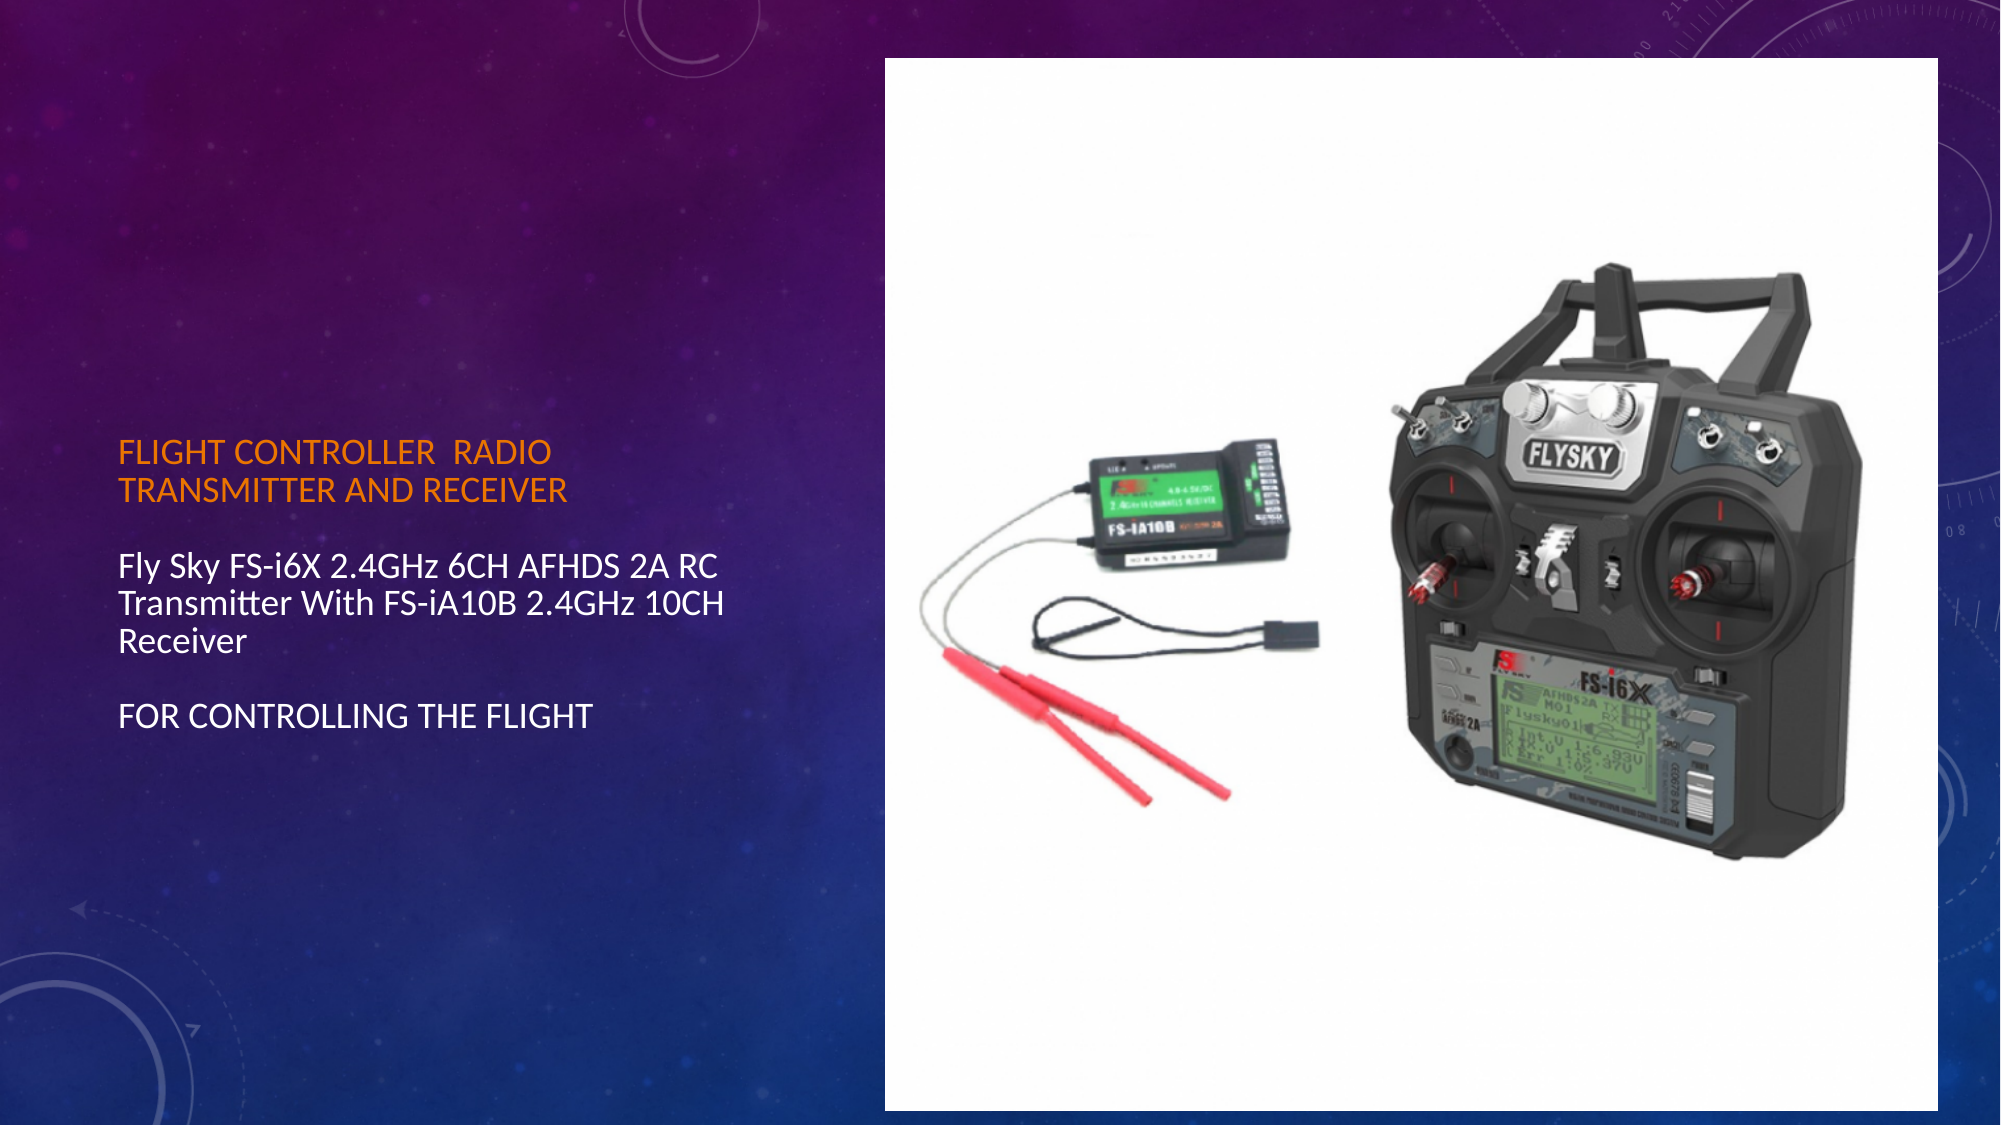

# FLIGHT CONTROLLER RADIO TRANSMITTER AND RECEIVER Fly Sky FS-i6X 2.4GHz 6CH AFHDS 2A RC Transmitter With FS-iA10B 2.4GHz 10CH Receiver FOR CONTROLLING THE FLIGHT